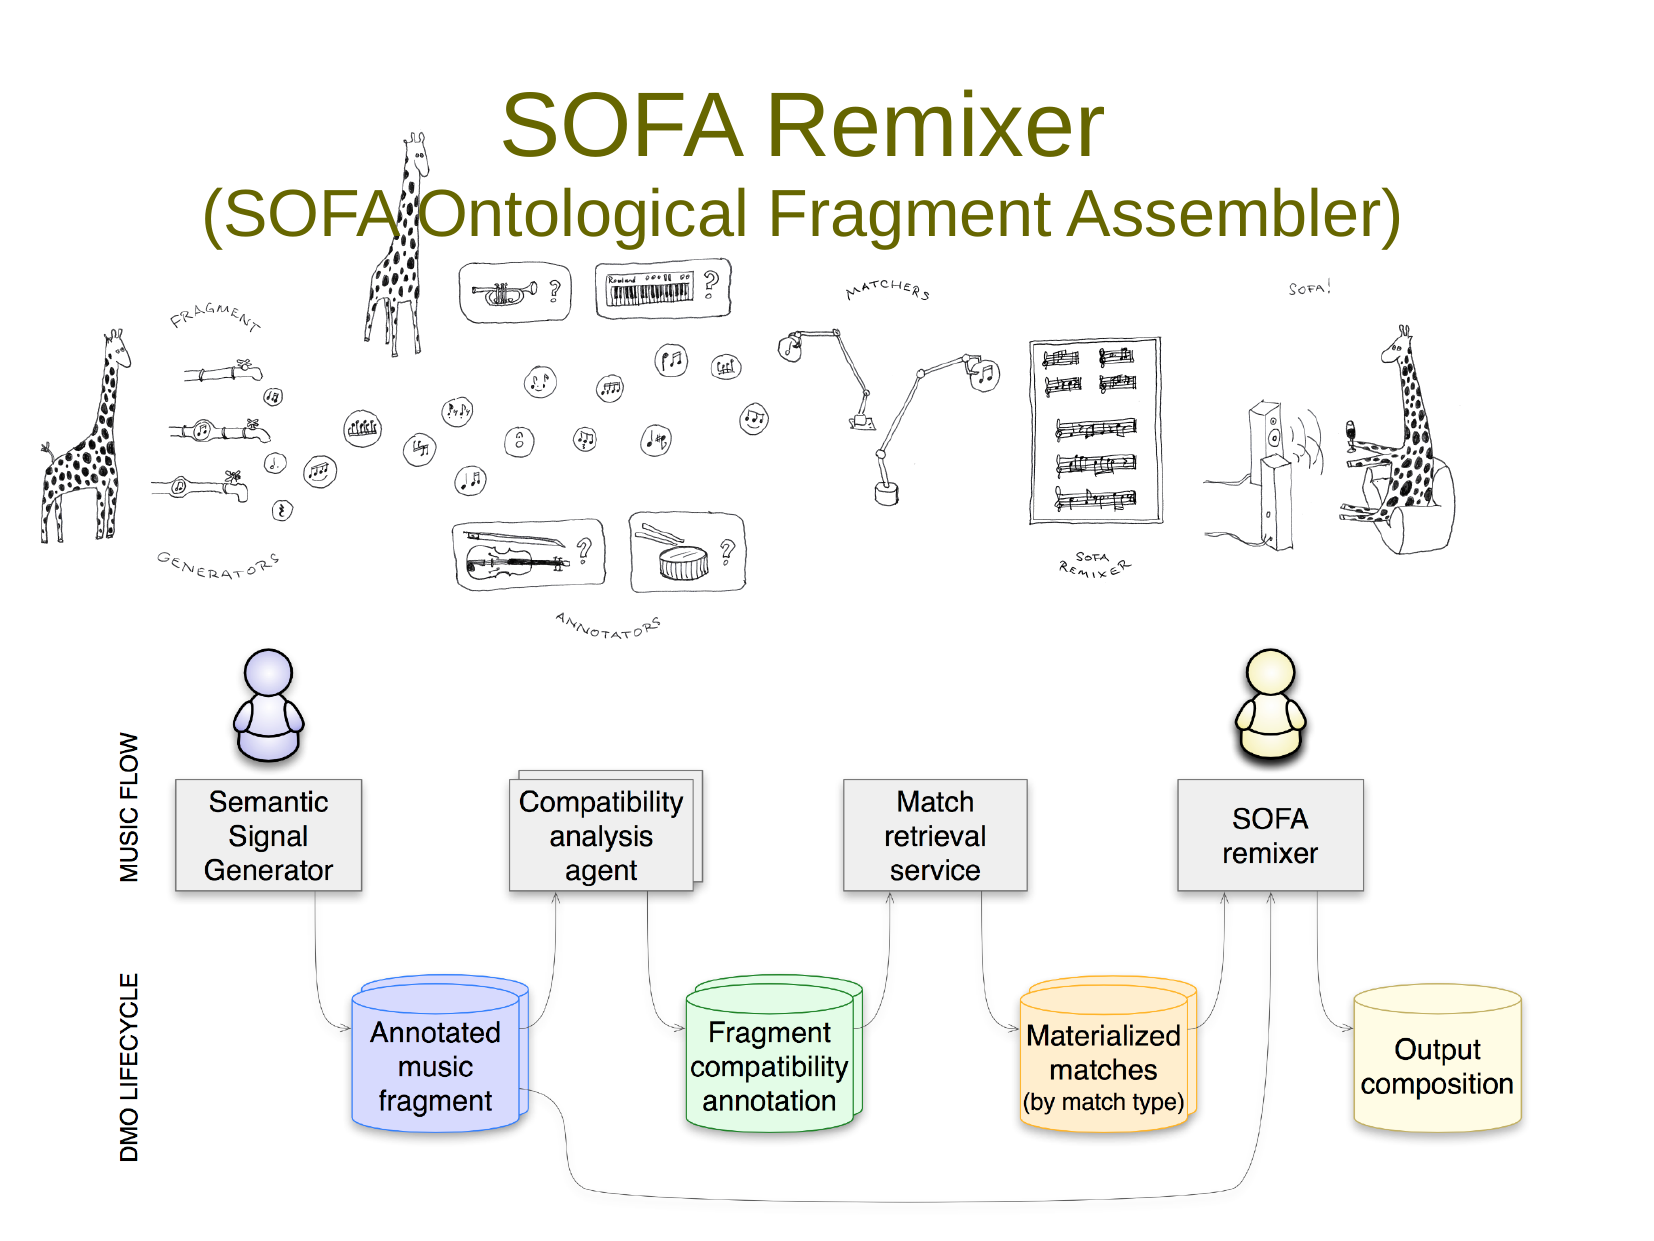

# SOFA Remixer (SOFA Ontological Fragment Assembler)